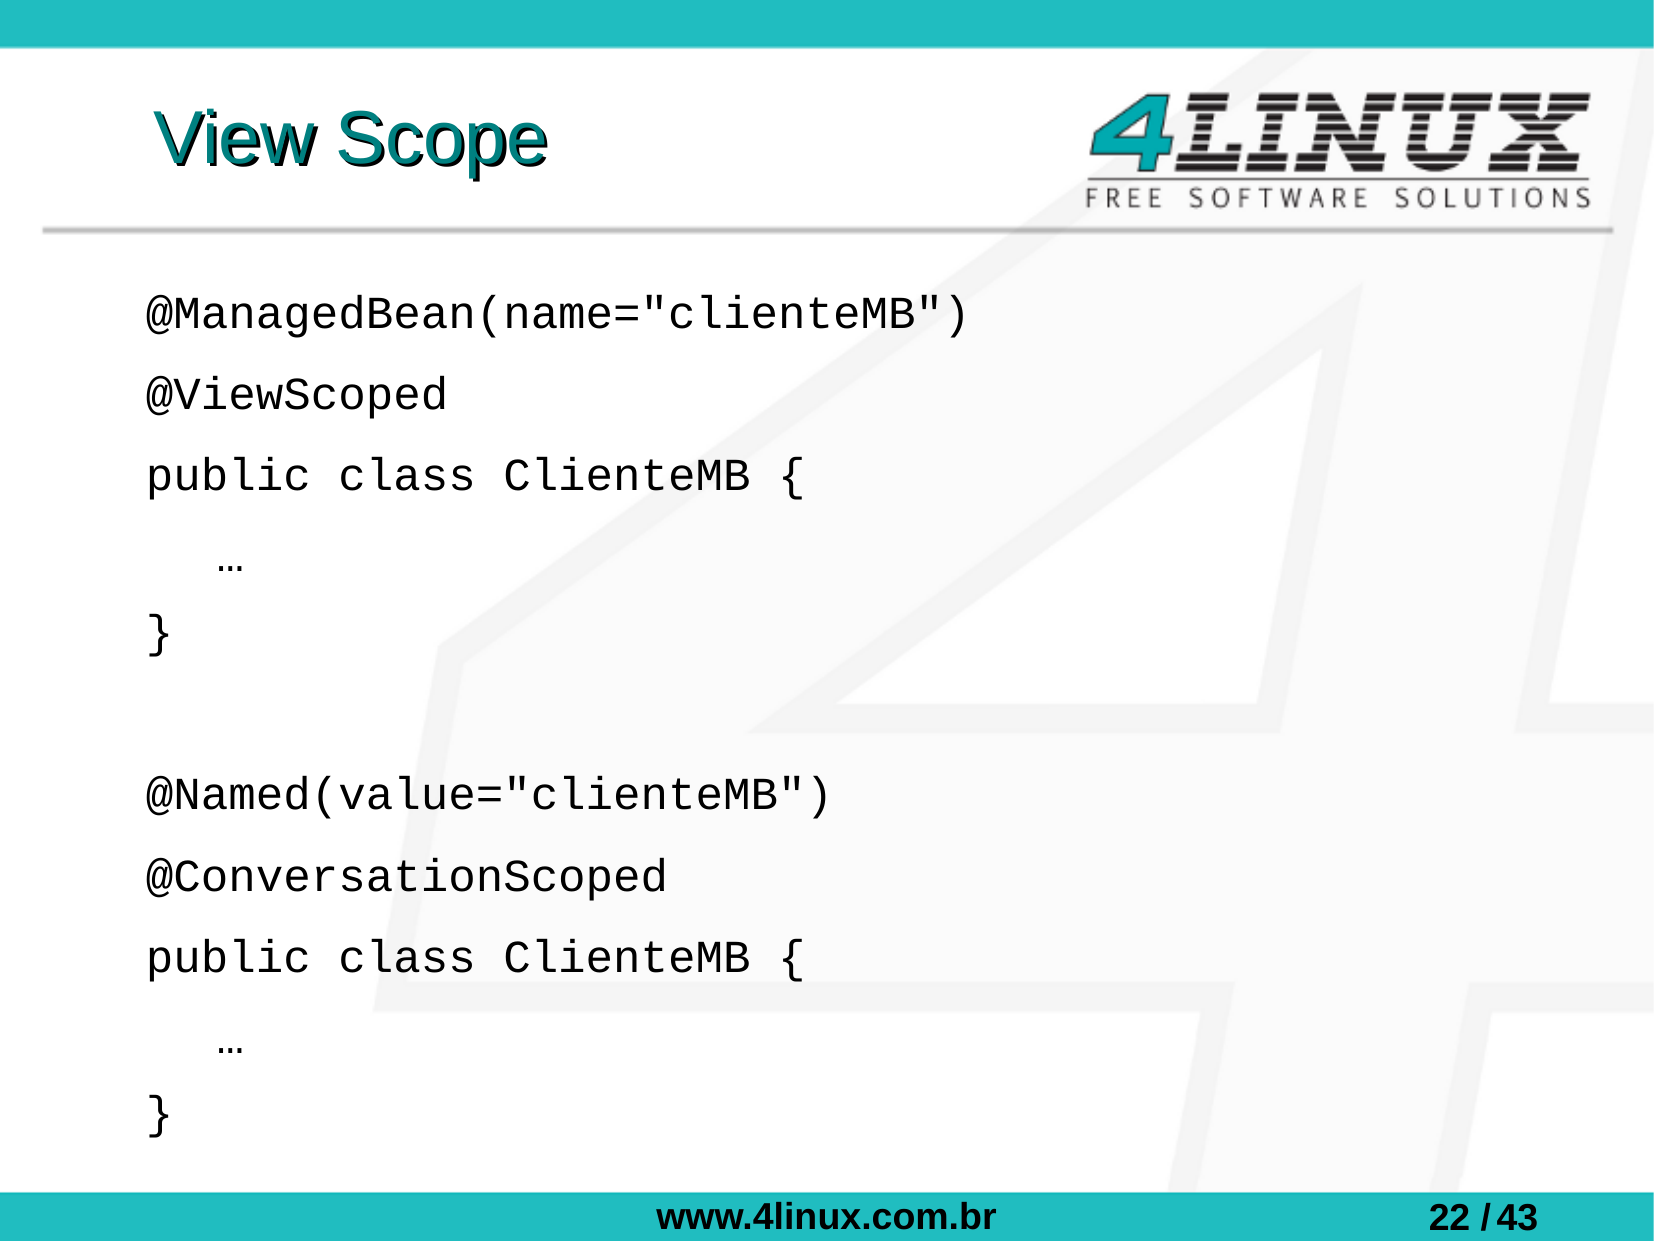

# View Scope
@ManagedBean(name="clienteMB")
@ViewScoped
public class ClienteMB {
…
}
@Named(value="clienteMB")
@ConversationScoped
public class ClienteMB {
…
}